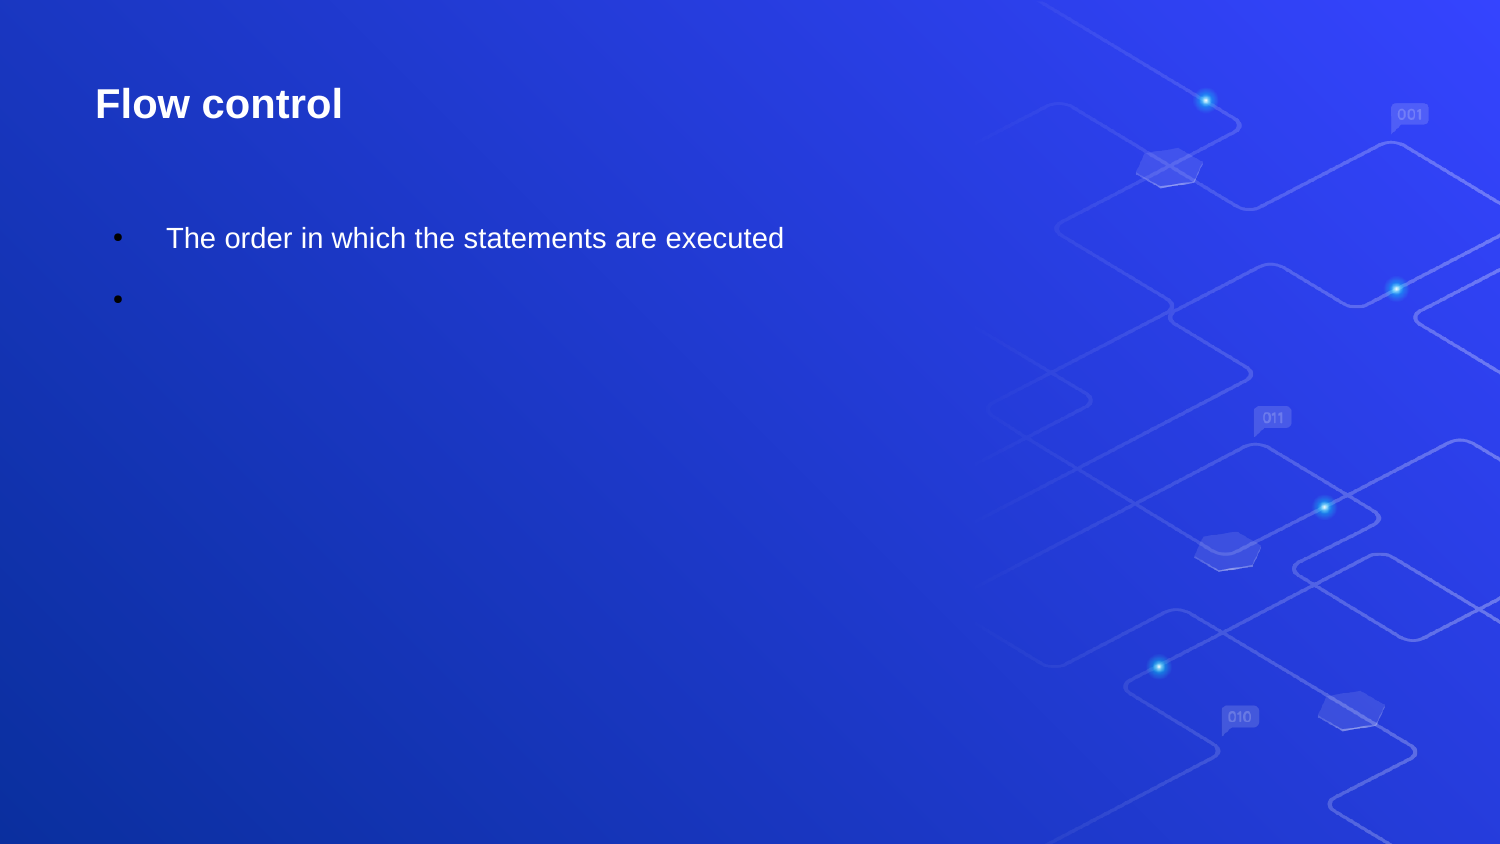

# Flow control
The order in which the statements are executed